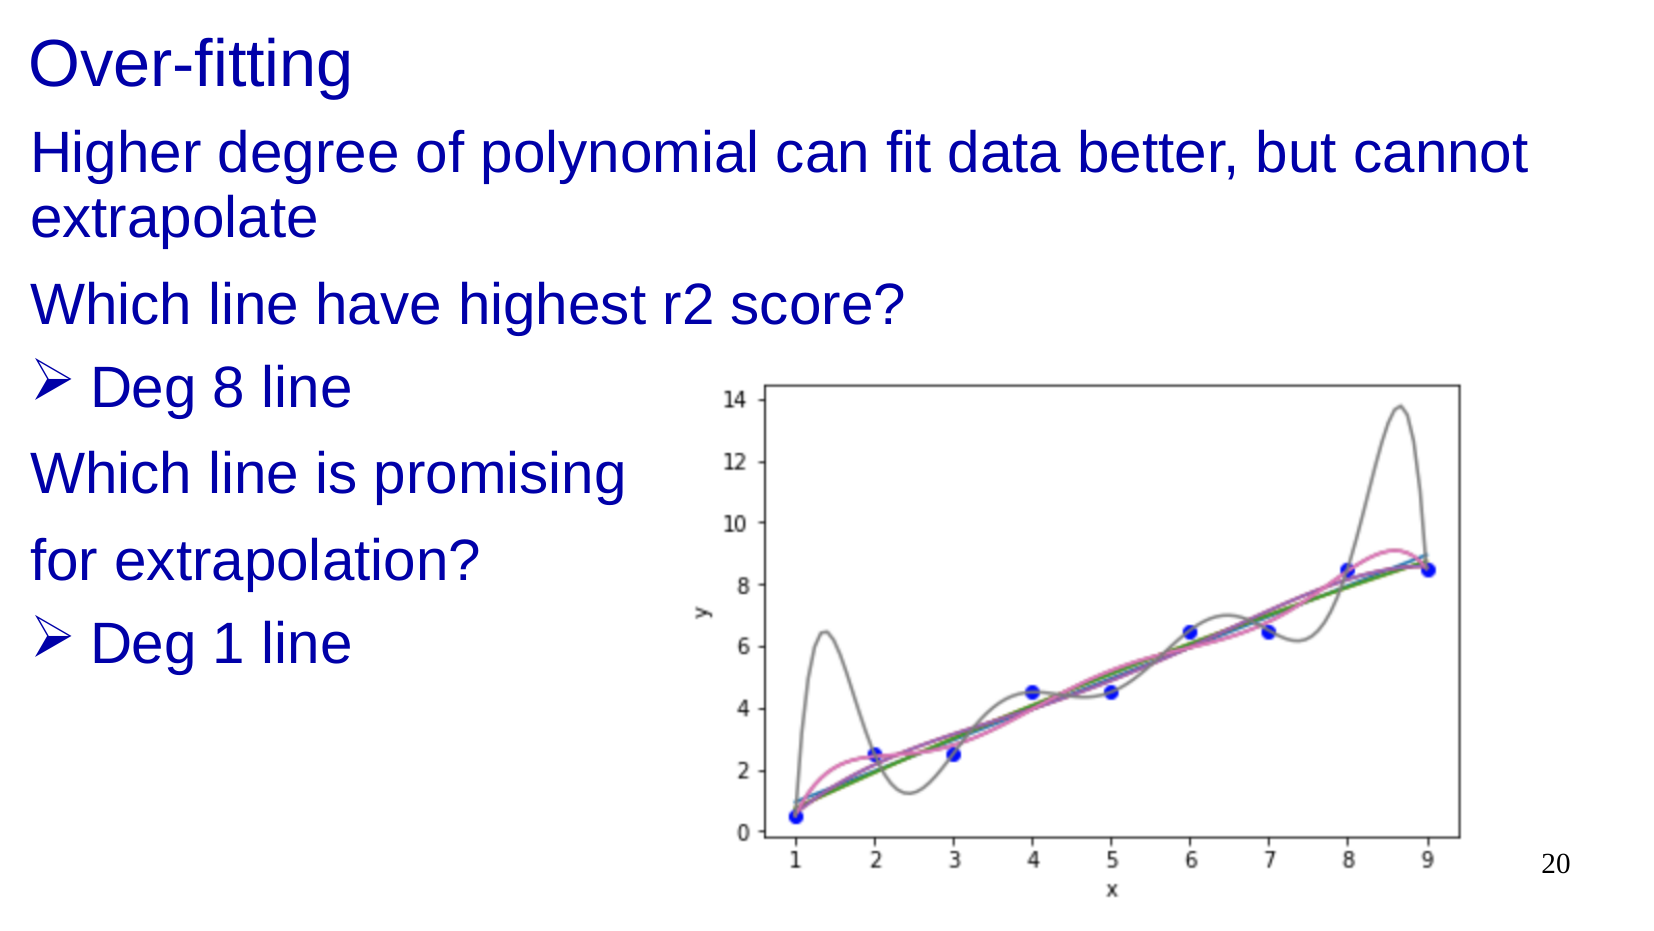

# Over-fitting
Higher degree of polynomial can fit data better, but cannot extrapolate
Which line have highest r2 score?
Deg 8 line
Which line is promising
for extrapolation?
Deg 1 line
20